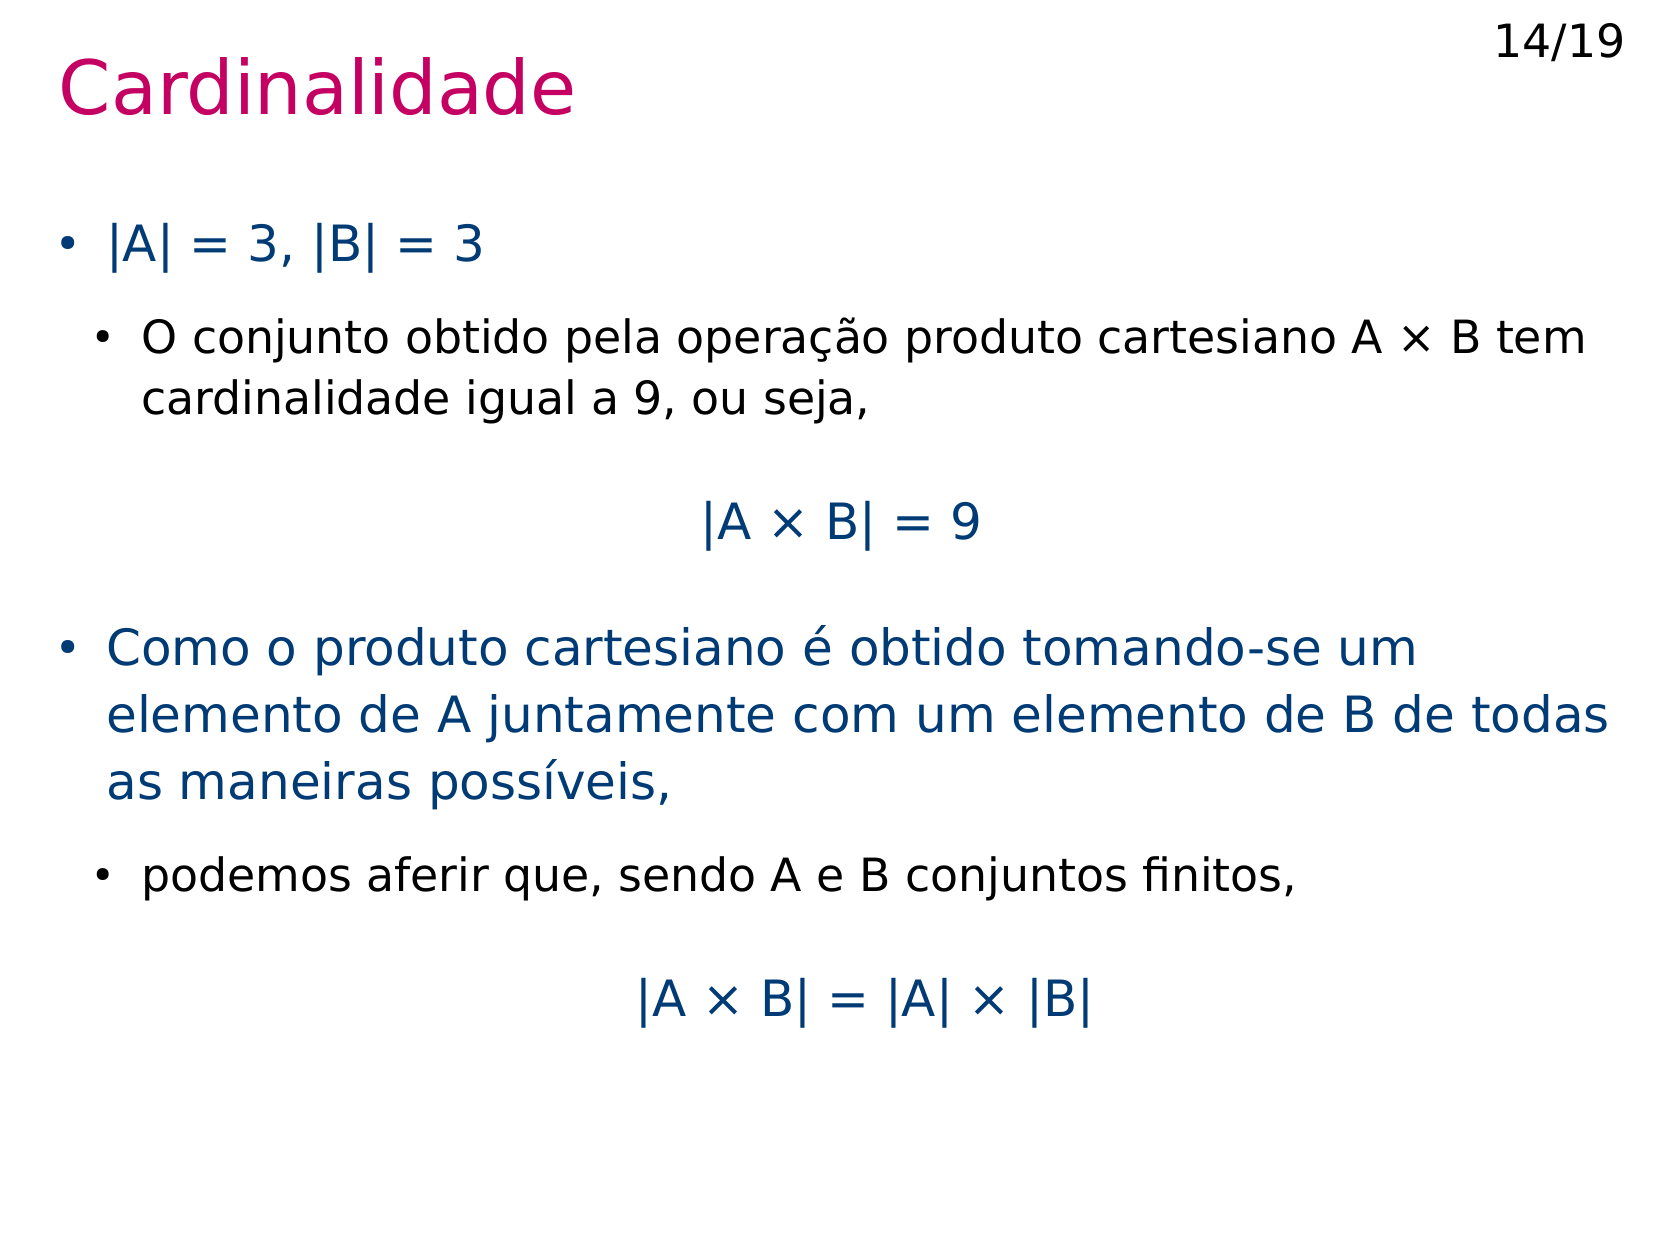

14
# Cardinalidade
|A| = 3, |B| = 3
O conjunto obtido pela operação produto cartesiano A × B tem cardinalidade igual a 9, ou seja,
|A × B| = 9
Como o produto cartesiano é obtido tomando-se um elemento de A juntamente com um elemento de B de todas as maneiras possíveis,
podemos aferir que, sendo A e B conjuntos finitos,
|A × B| = |A| × |B|